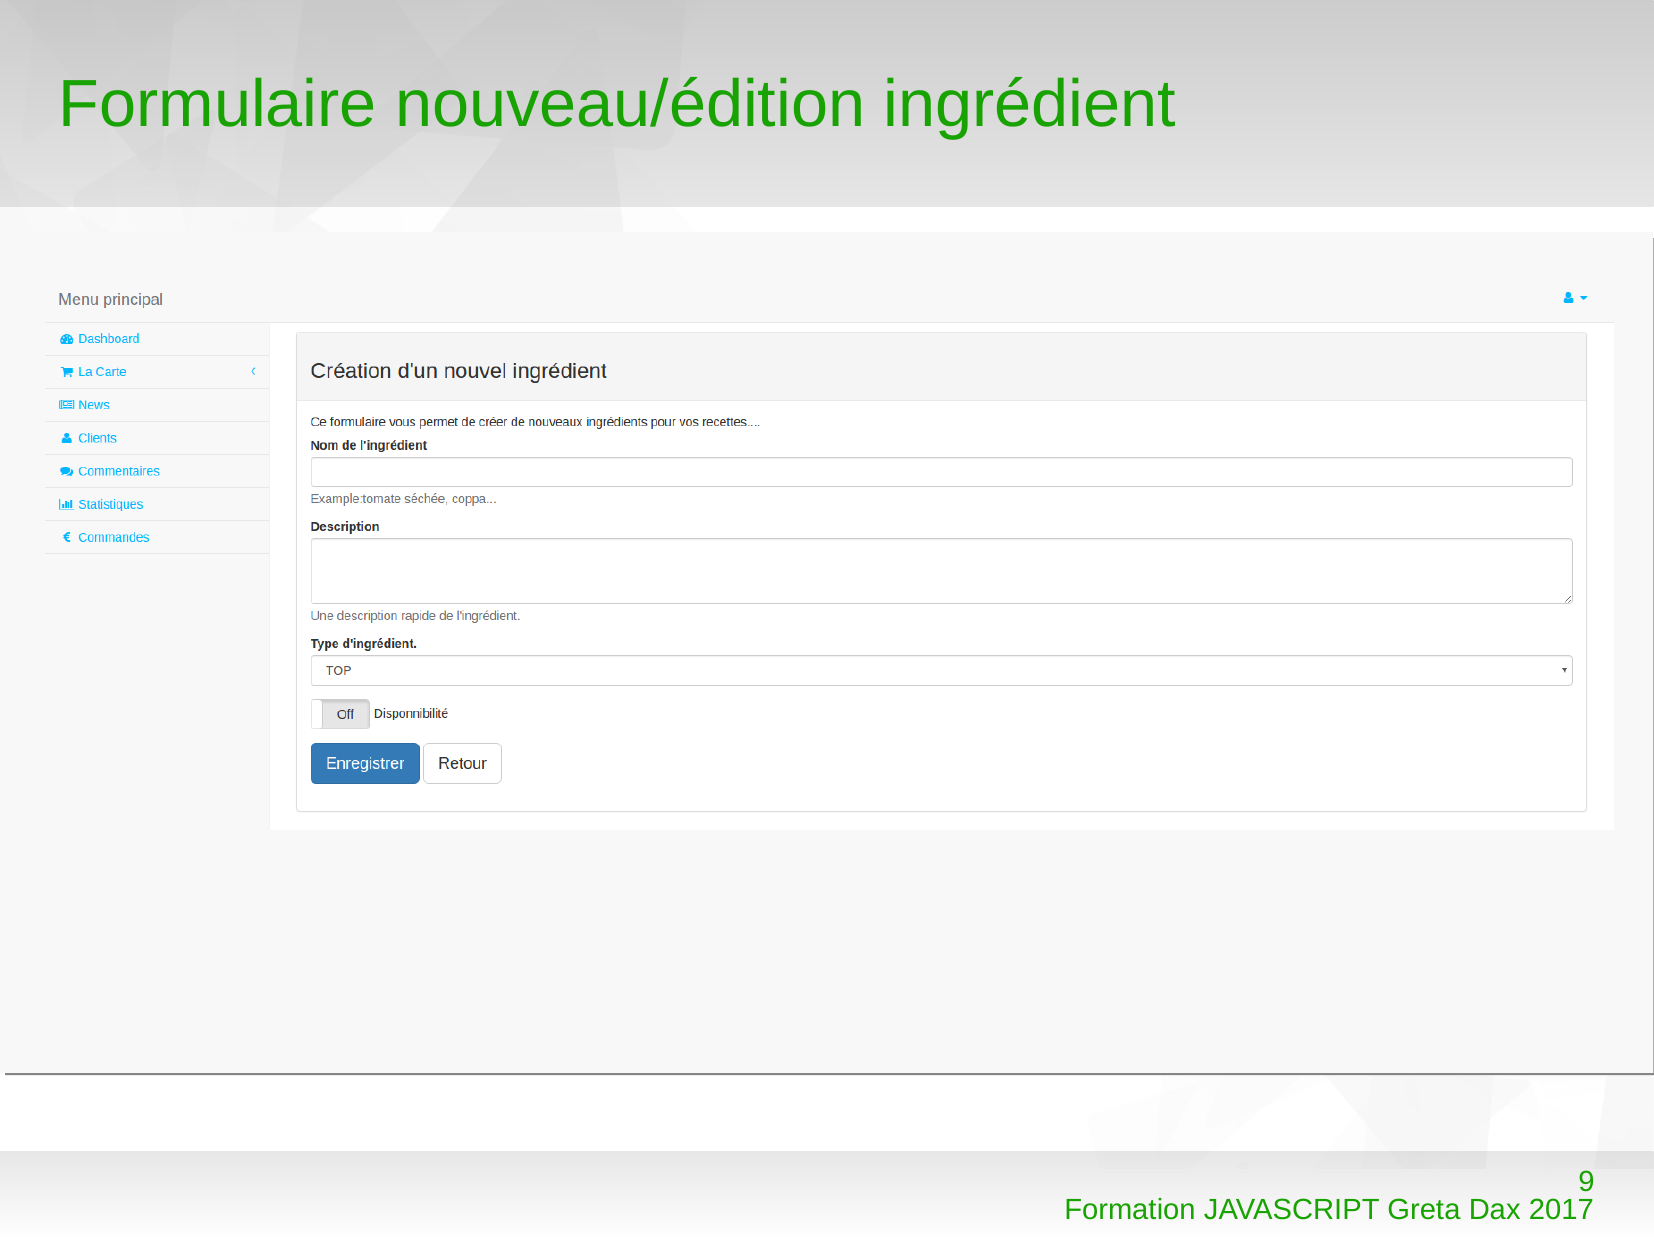

# Formulaire nouveau/édition ingrédient
9
Formation JAVASCRIPT Greta Dax 2017